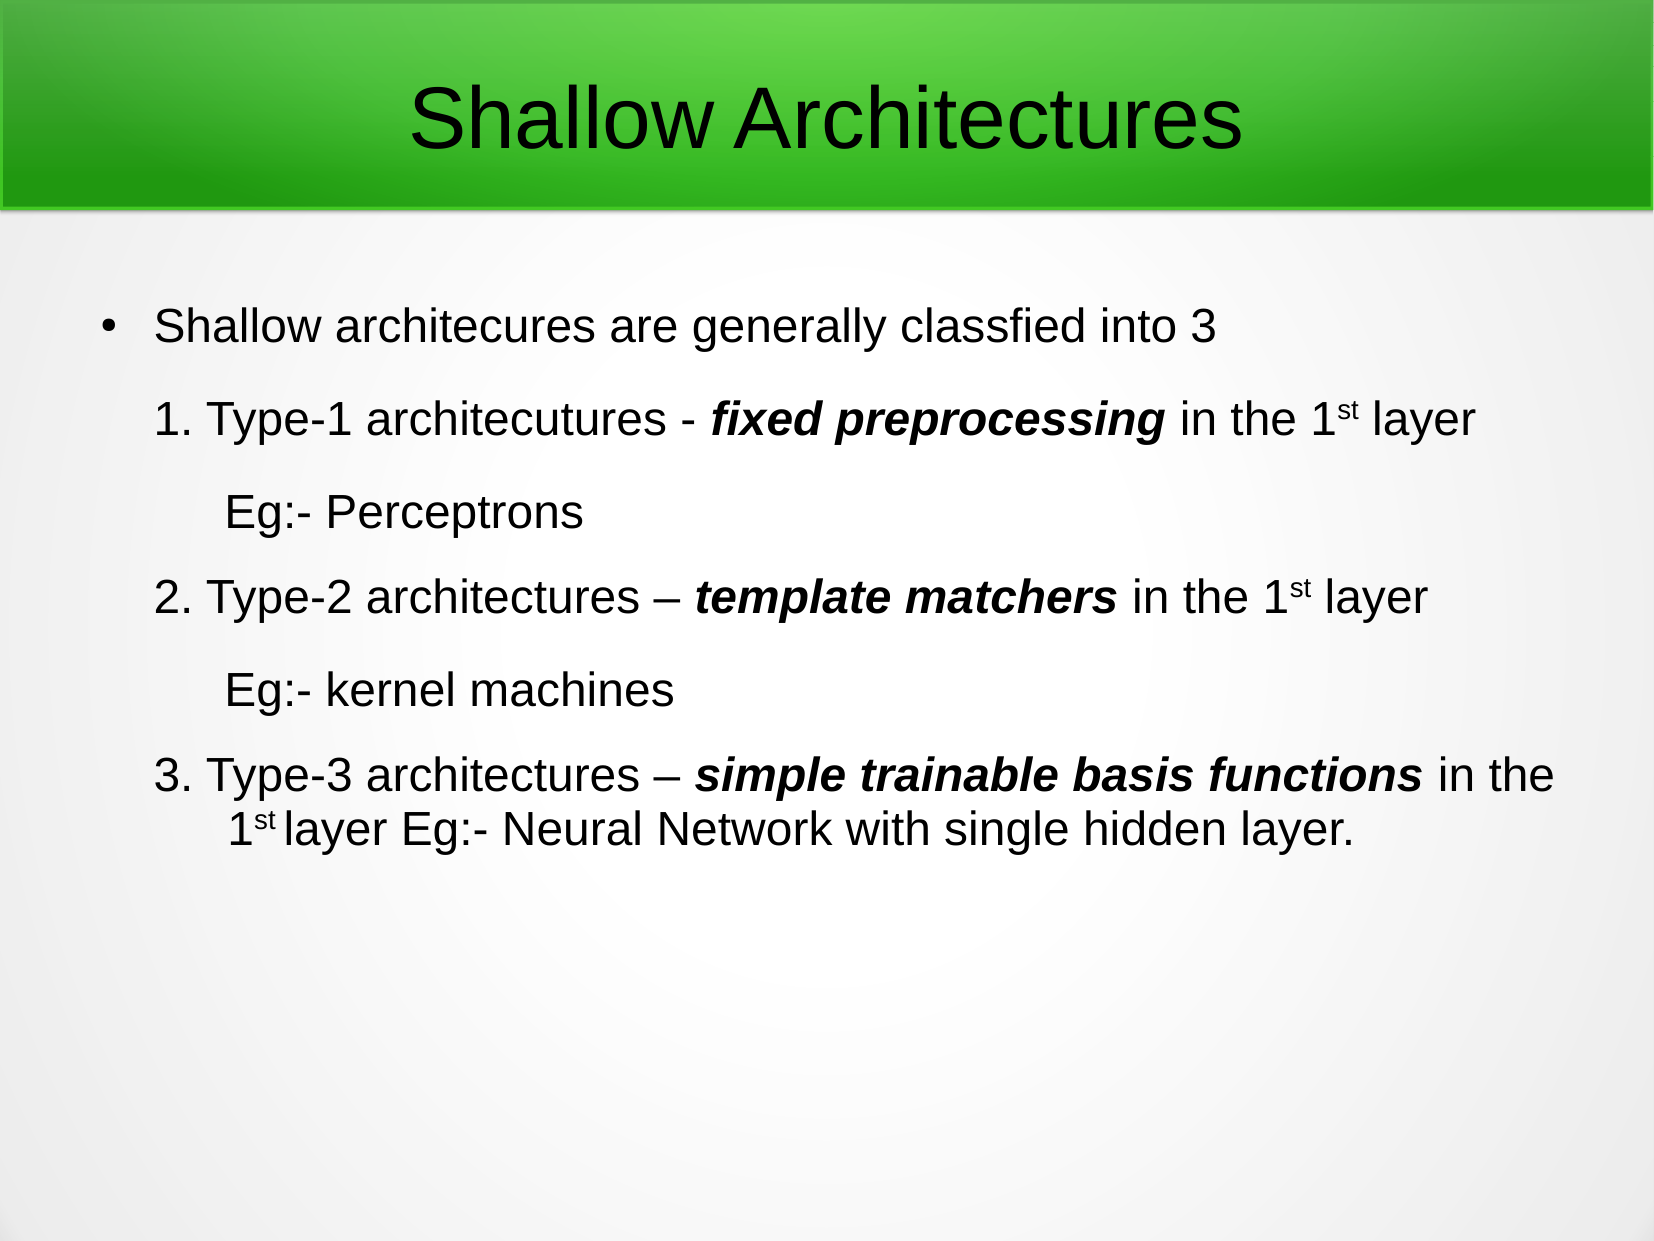

# Shallow Architectures
Shallow architecures are generally classfied into 3
1. Type-1 architecutures - fixed preprocessing in the 1st layer
Eg:- Perceptrons
2. Type-2 architectures – template matchers in the 1st layer
Eg:- kernel machines
3. Type-3 architectures – simple trainable basis functions in the 	1st layer Eg:- Neural Network with single hidden layer.